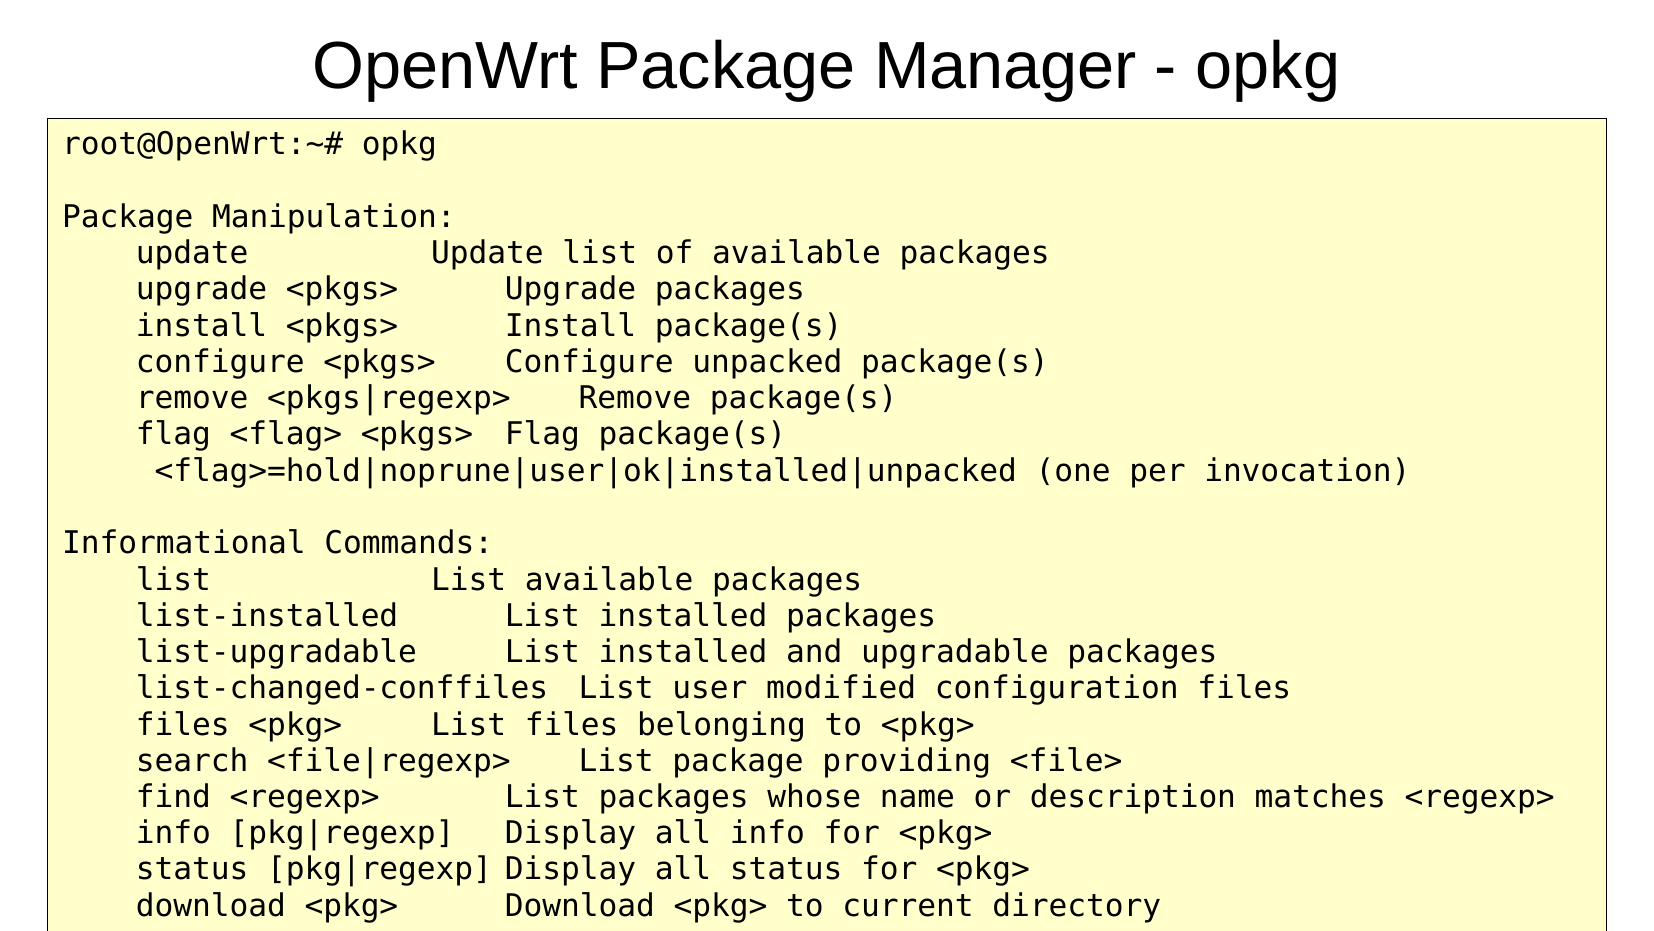

# OpenWrt Package Manager - opkg
| root@OpenWrt:~# opkg Package Manipulation: update Update list of available packages upgrade <pkgs> Upgrade packages install <pkgs> Install package(s) configure <pkgs> Configure unpacked package(s) remove <pkgs|regexp> Remove package(s) flag <flag> <pkgs> Flag package(s) <flag>=hold|noprune|user|ok|installed|unpacked (one per invocation) Informational Commands: list List available packages list-installed List installed packages list-upgradable List installed and upgradable packages list-changed-conffiles List user modified configuration files files <pkg> List files belonging to <pkg> search <file|regexp> List package providing <file> find <regexp> List packages whose name or description matches <regexp> info [pkg|regexp] Display all info for <pkg> status [pkg|regexp] Display all status for <pkg> download <pkg> Download <pkg> to current directory |
| --- |